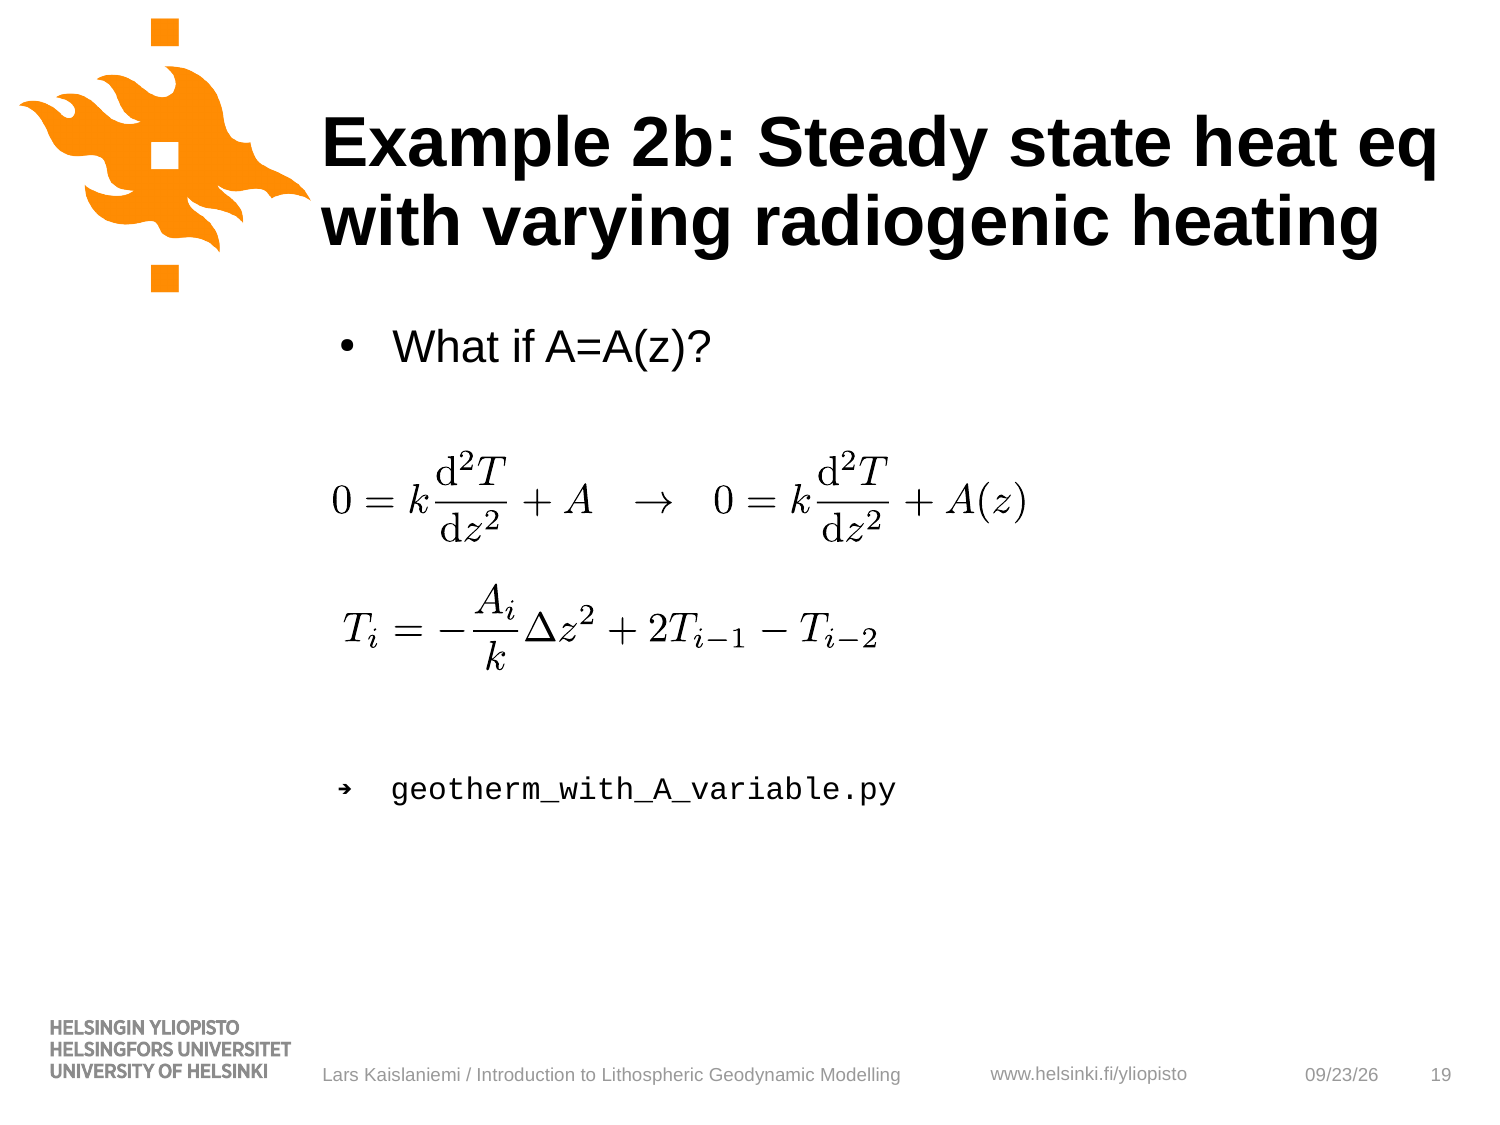

# Example 2b: Steady state heat eq with varying radiogenic heating
What if A=A(z)?
geotherm_with_A_variable.py
Lars Kaislaniemi / Introduction to Lithospheric Geodynamic Modelling
19